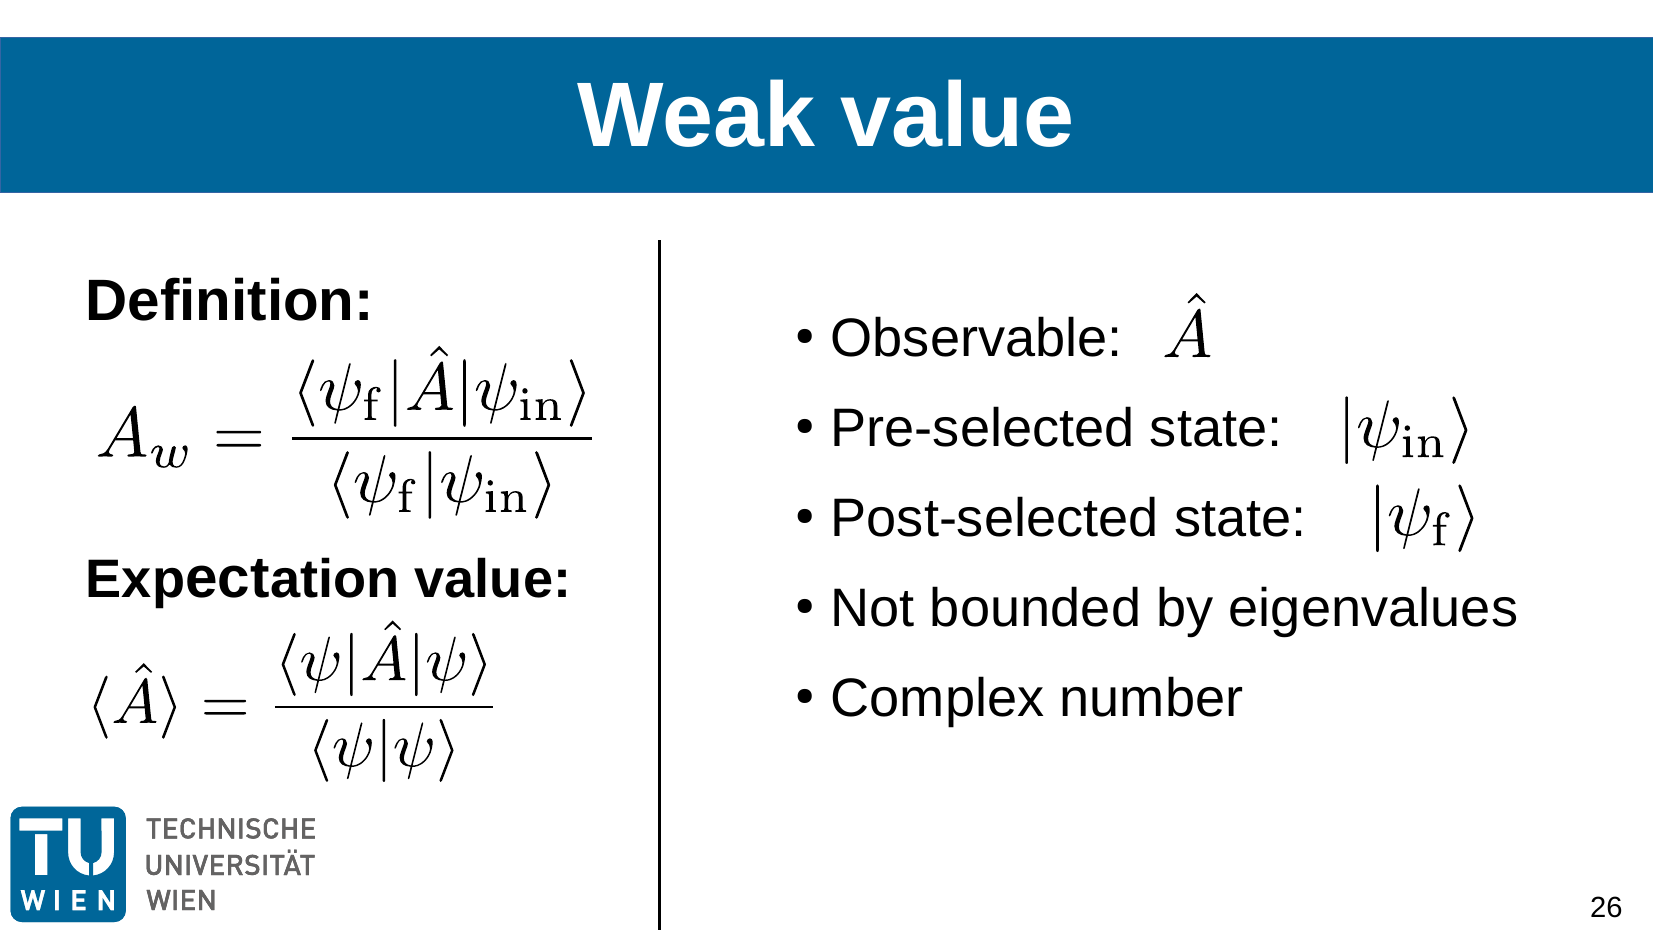

Weak value
Observable:
Pre-selected state:
Post-selected state:
Not bounded by eigenvalues
Complex number
Definition:
# Expectation value: